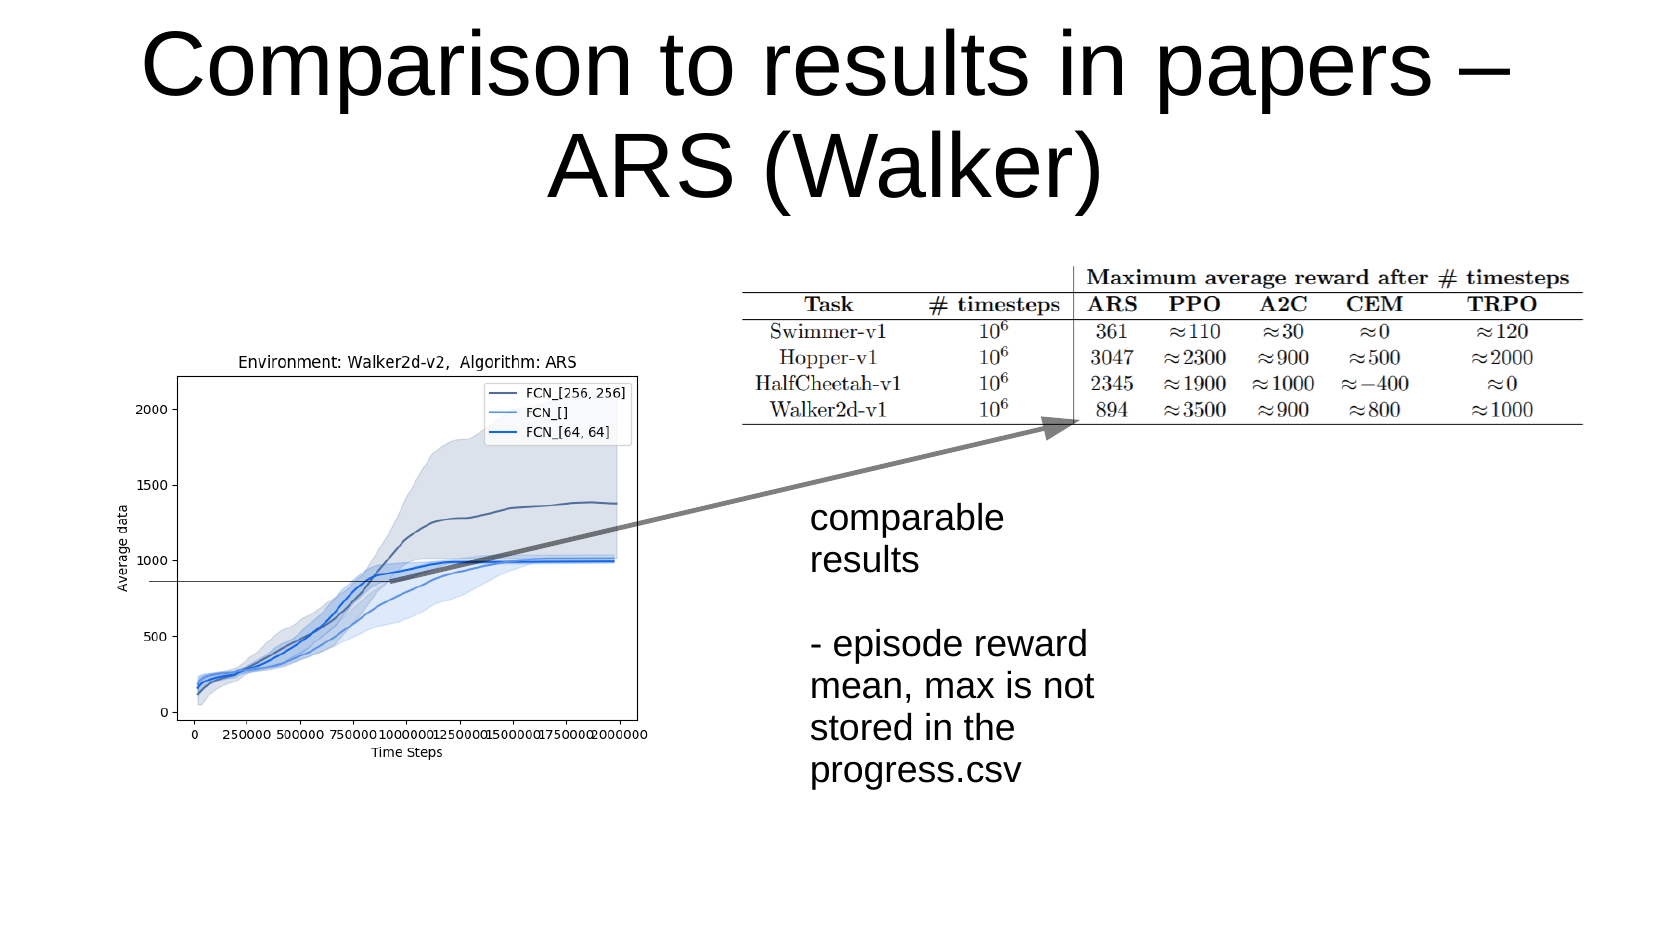

# Comparison to results in papers – ARS (Walker)
comparable results
- episode reward mean, max is not stored in the progress.csv